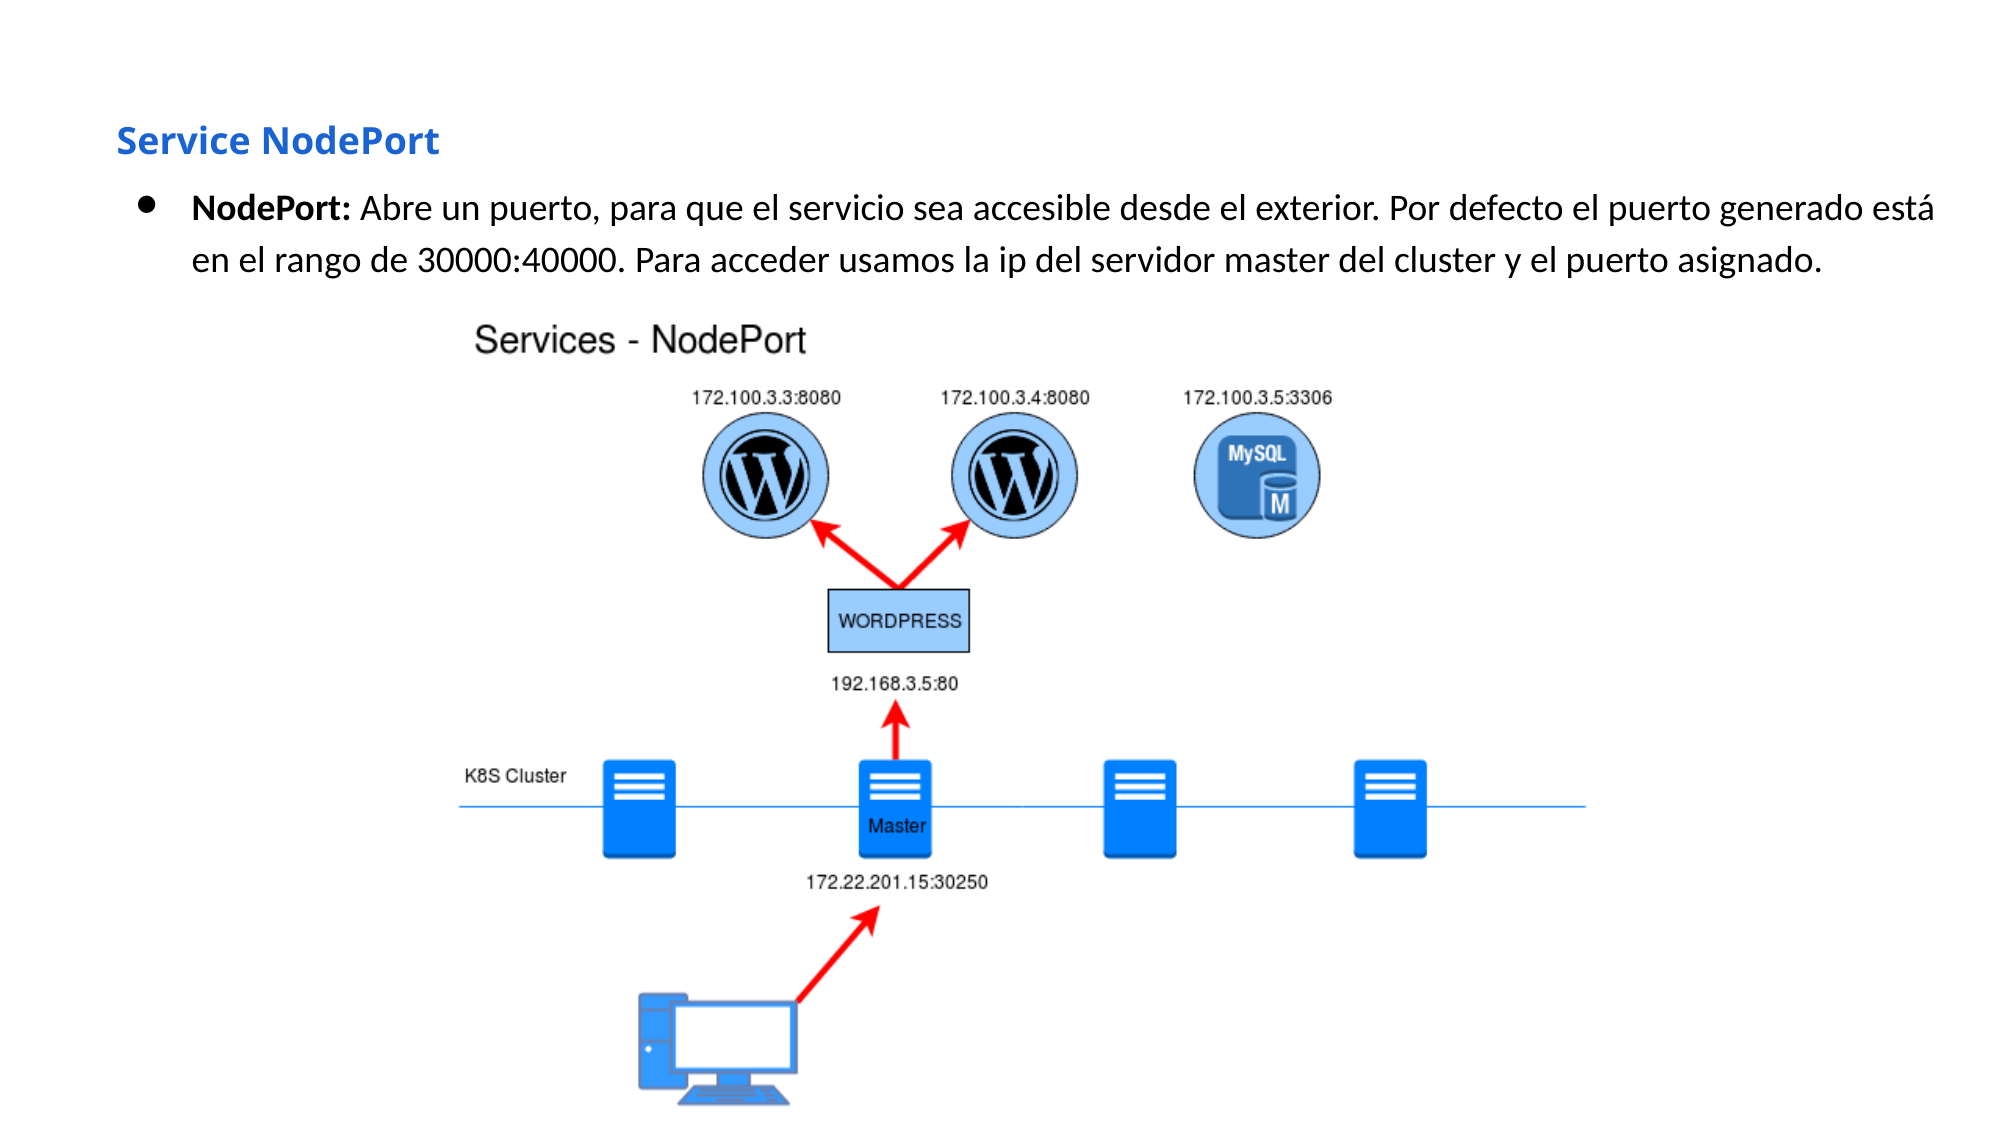

Service NodePort
NodePort: Abre un puerto, para que el servicio sea accesible desde el exterior. Por defecto el puerto generado está en el rango de 30000:40000. Para acceder usamos la ip del servidor master del cluster y el puerto asignado.